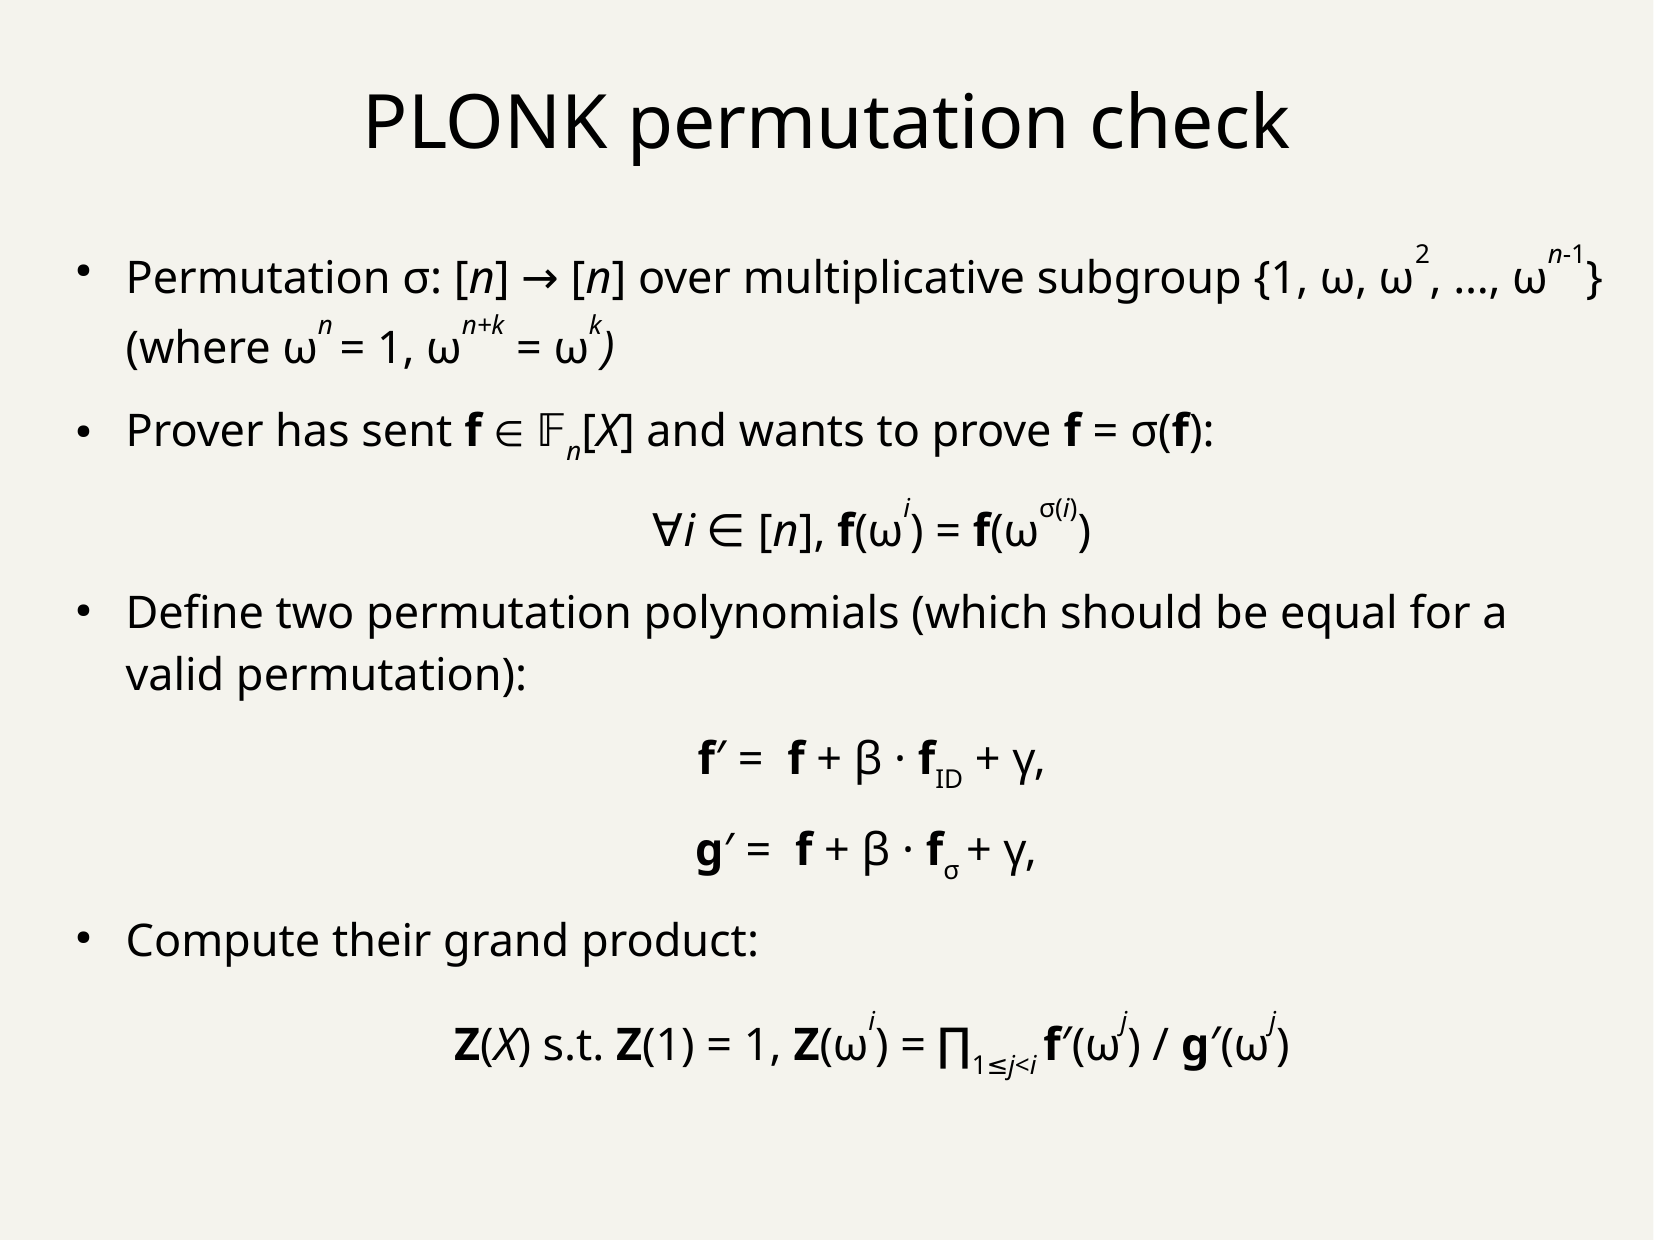

# PLONK permutation check
Permutation σ: [n] → [n] over multiplicative subgroup {1, ω, ω2, …, ωn-1} (where ωn = 1, ωn+k = ωk)
Prover has sent f ∈ 𝔽n[X] and wants to prove f = σ(f):
∀i ∈ [n], f(ωi) = f(ωσ(i))
Define two permutation polynomials (which should be equal for a valid permutation):
 f′ = f + β · fID + γ,
g′ = f + β · fσ + γ,
Compute their grand product:
Z(X) s.t. Z(1) = 1, Z(ωi) = ∏1≤j<i f′(ωj) / g′(ωj)